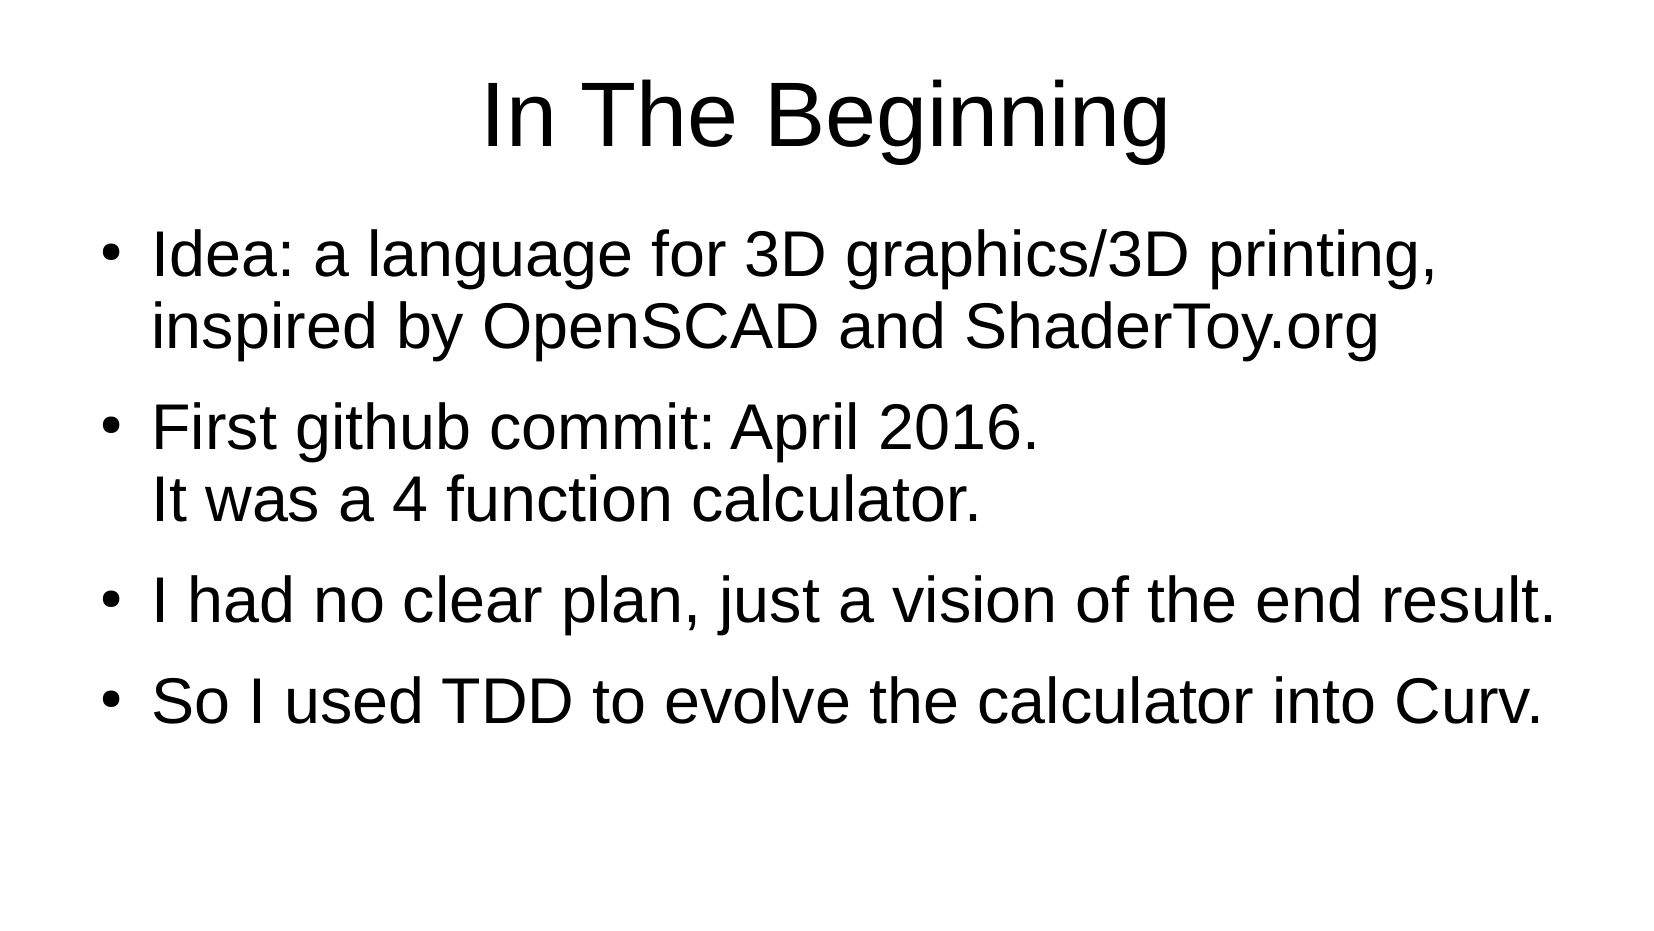

# In The Beginning
Idea: a language for 3D graphics/3D printing,
inspired by OpenSCAD and ShaderToy.org
First github commit: April 2016.
It was a 4 function calculator.
I had no clear plan, just a vision of the end result.
So I used TDD to evolve the calculator into Curv.